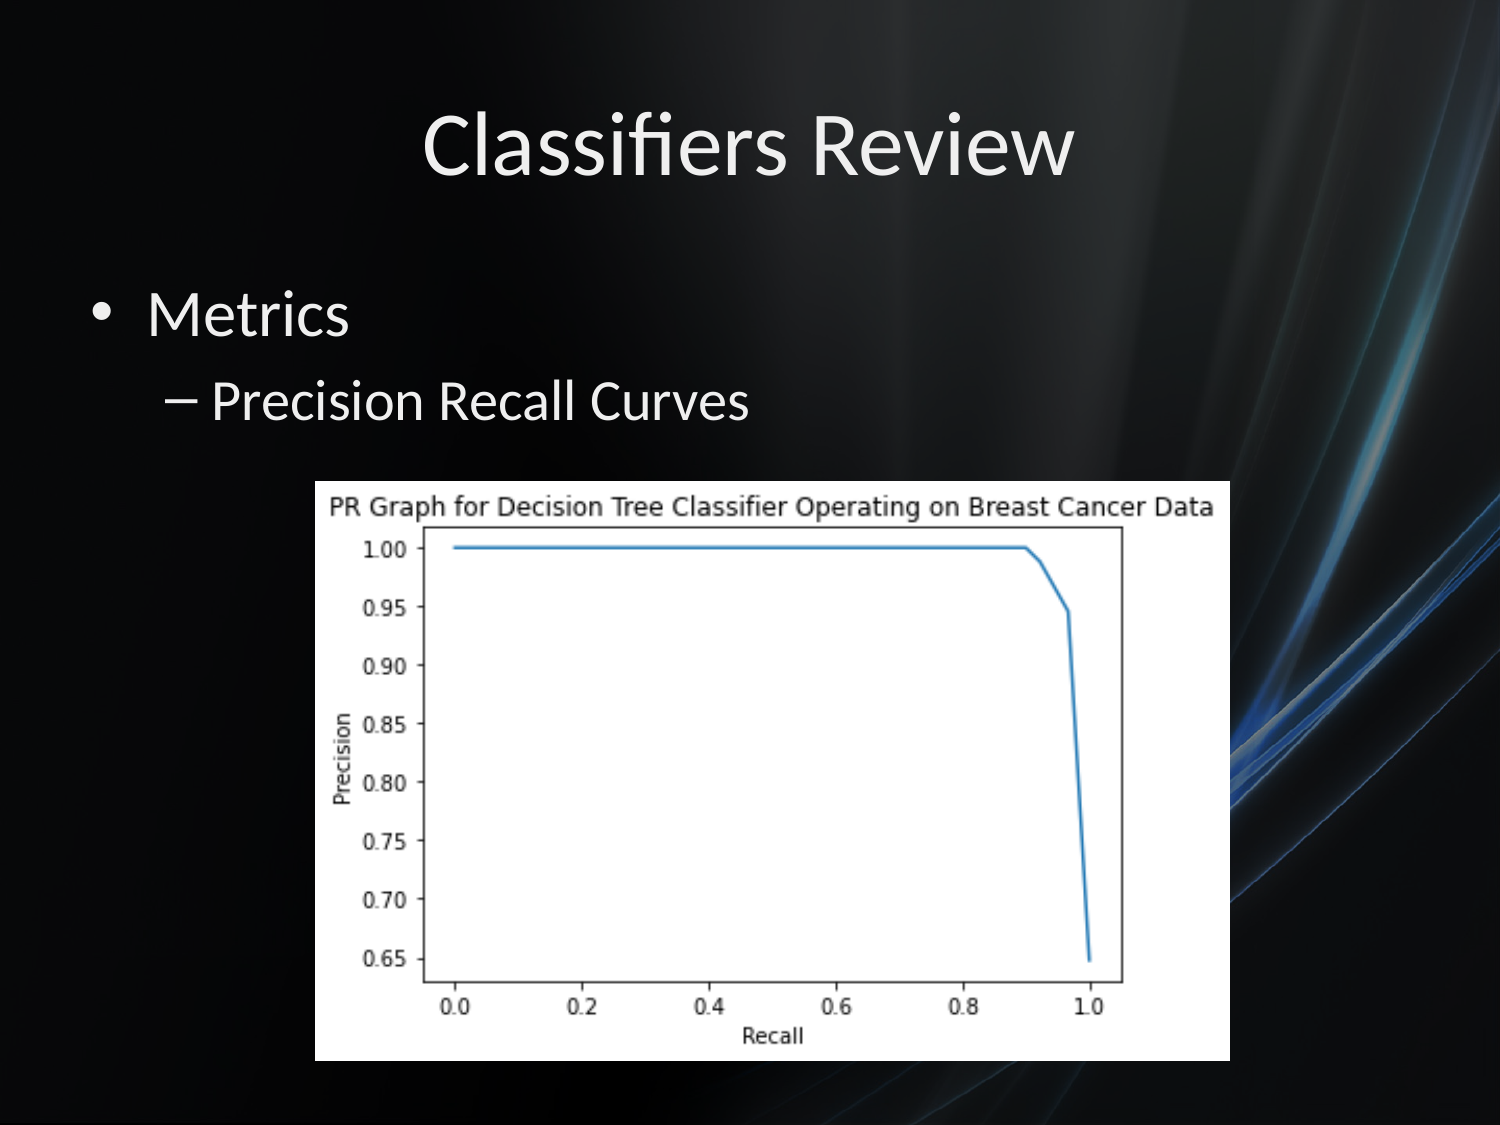

# Classifiers Review
Metrics
Precision Recall Curves